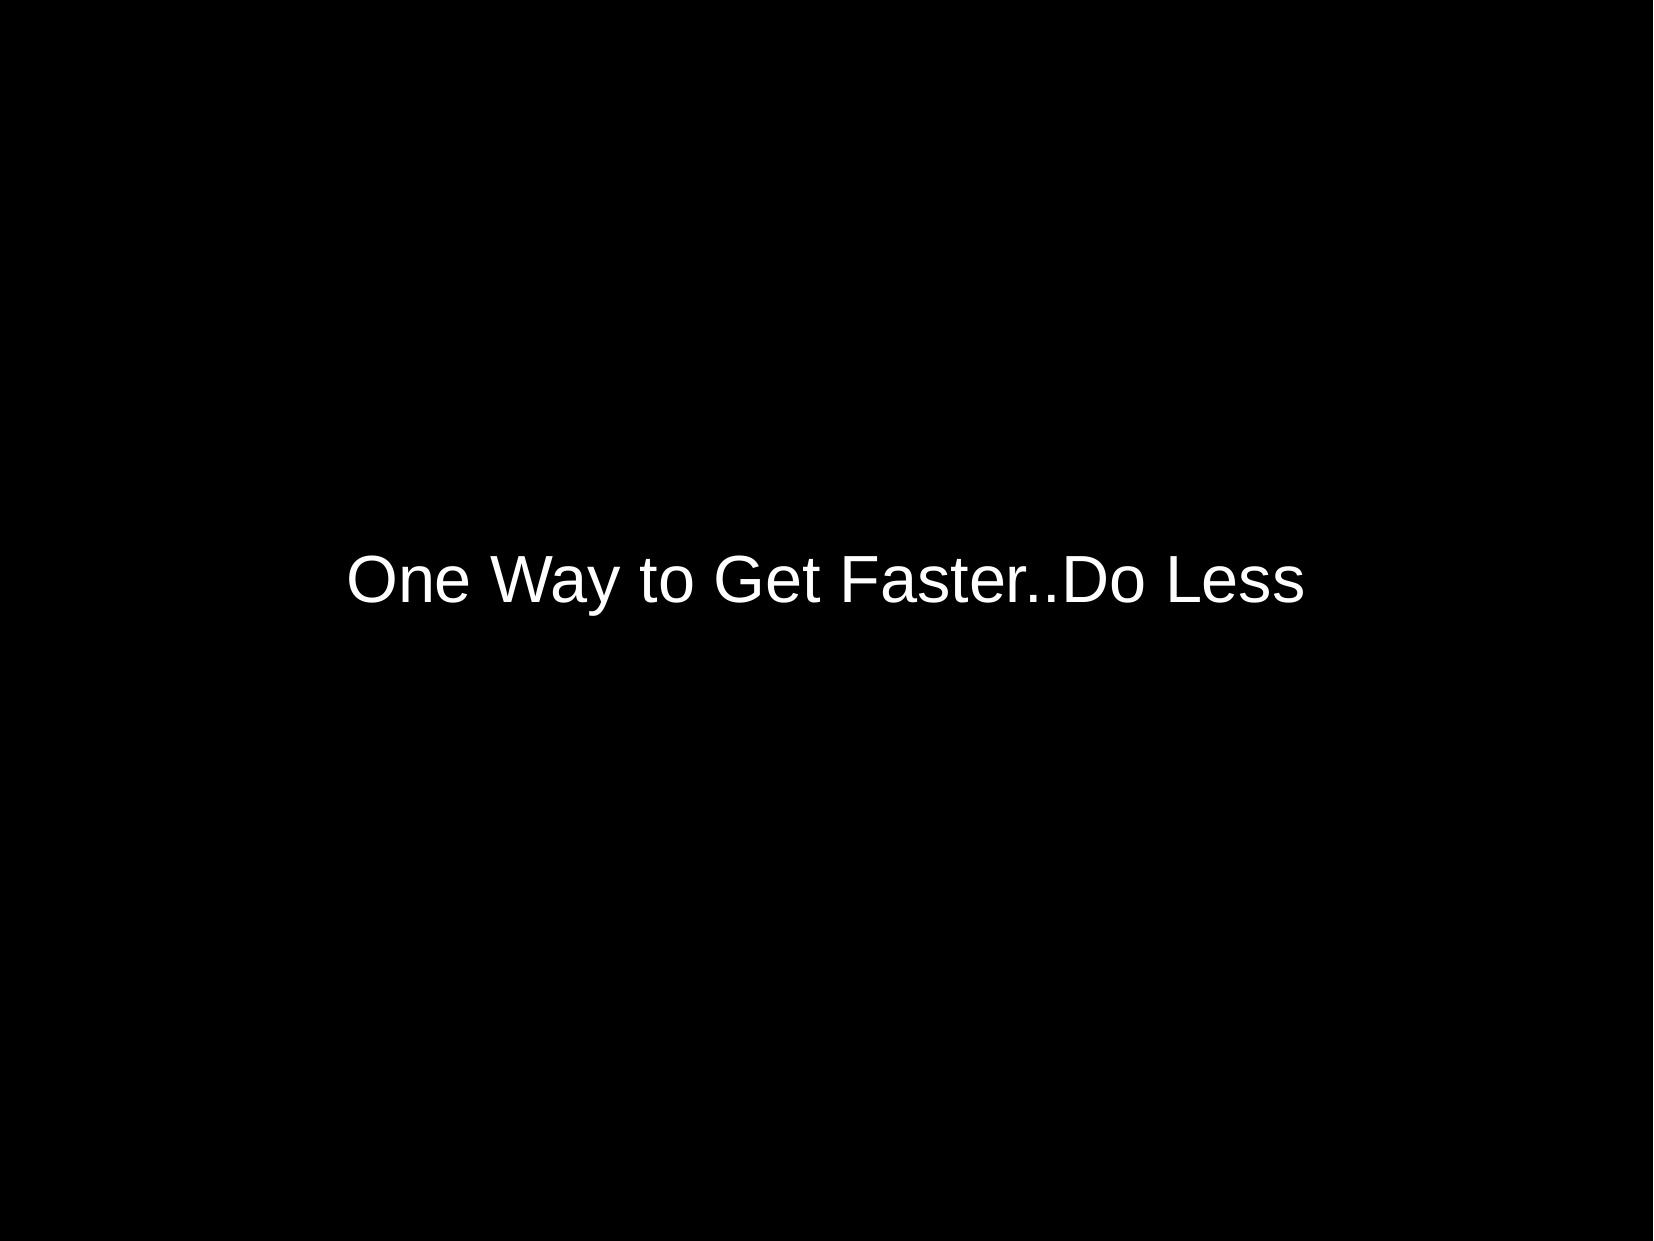

# One Way to Get Faster..Do Less